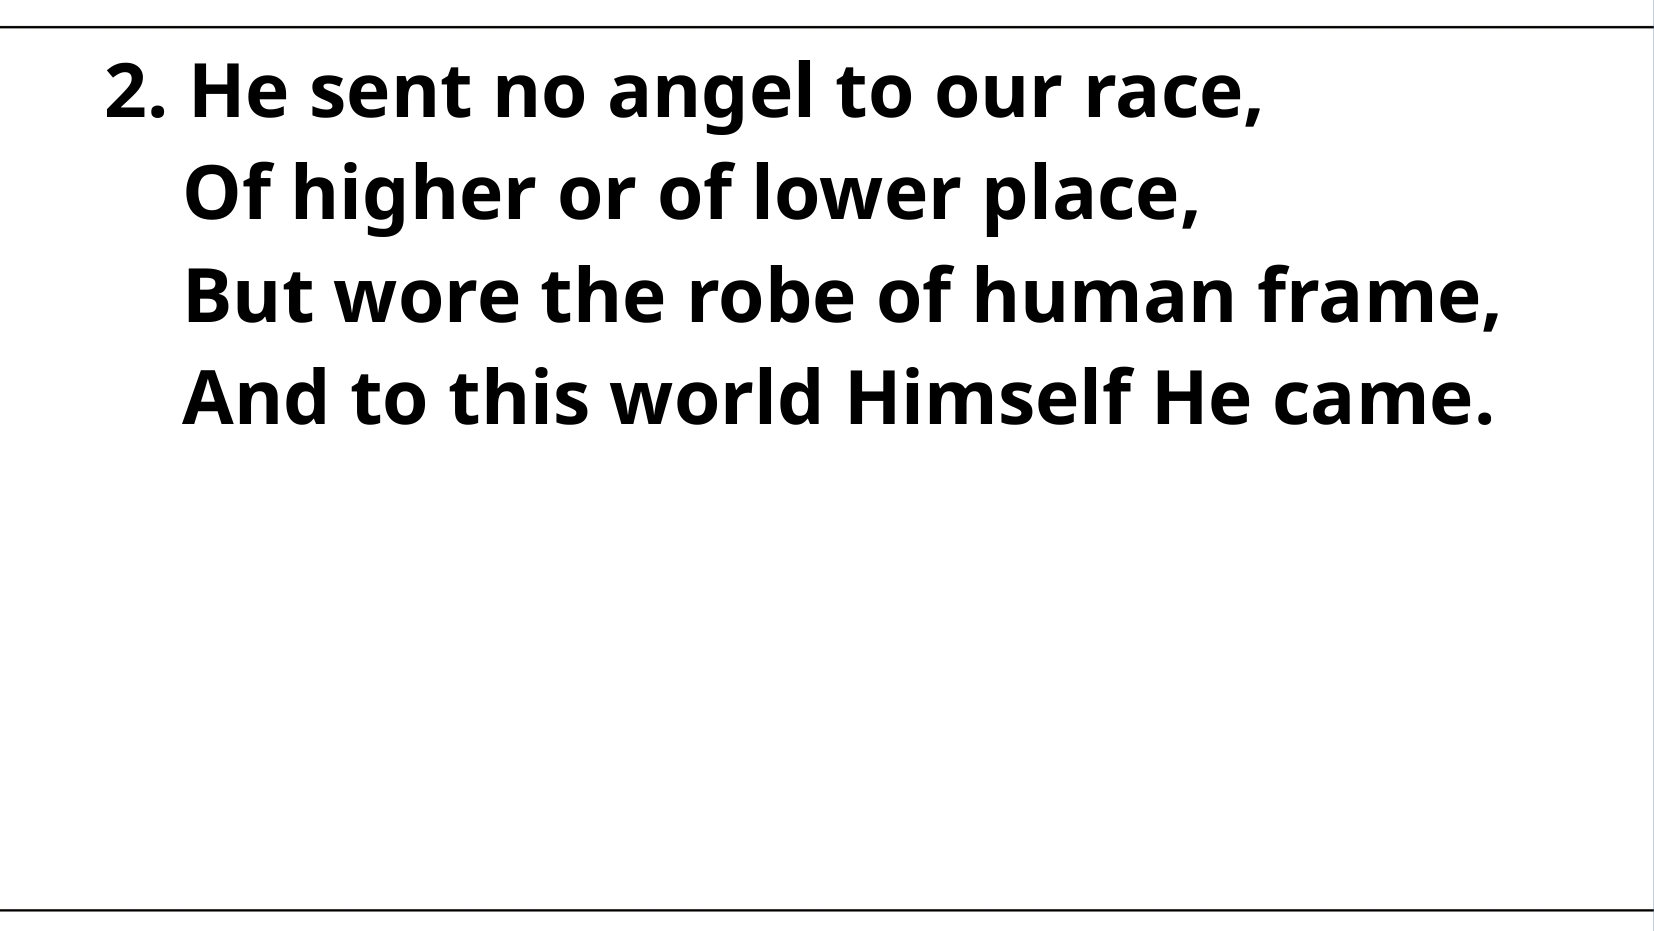

2. He sent no angel to our race,
 Of higher or of lower place,
 But wore the robe of human frame,
 And to this world Himself He came.